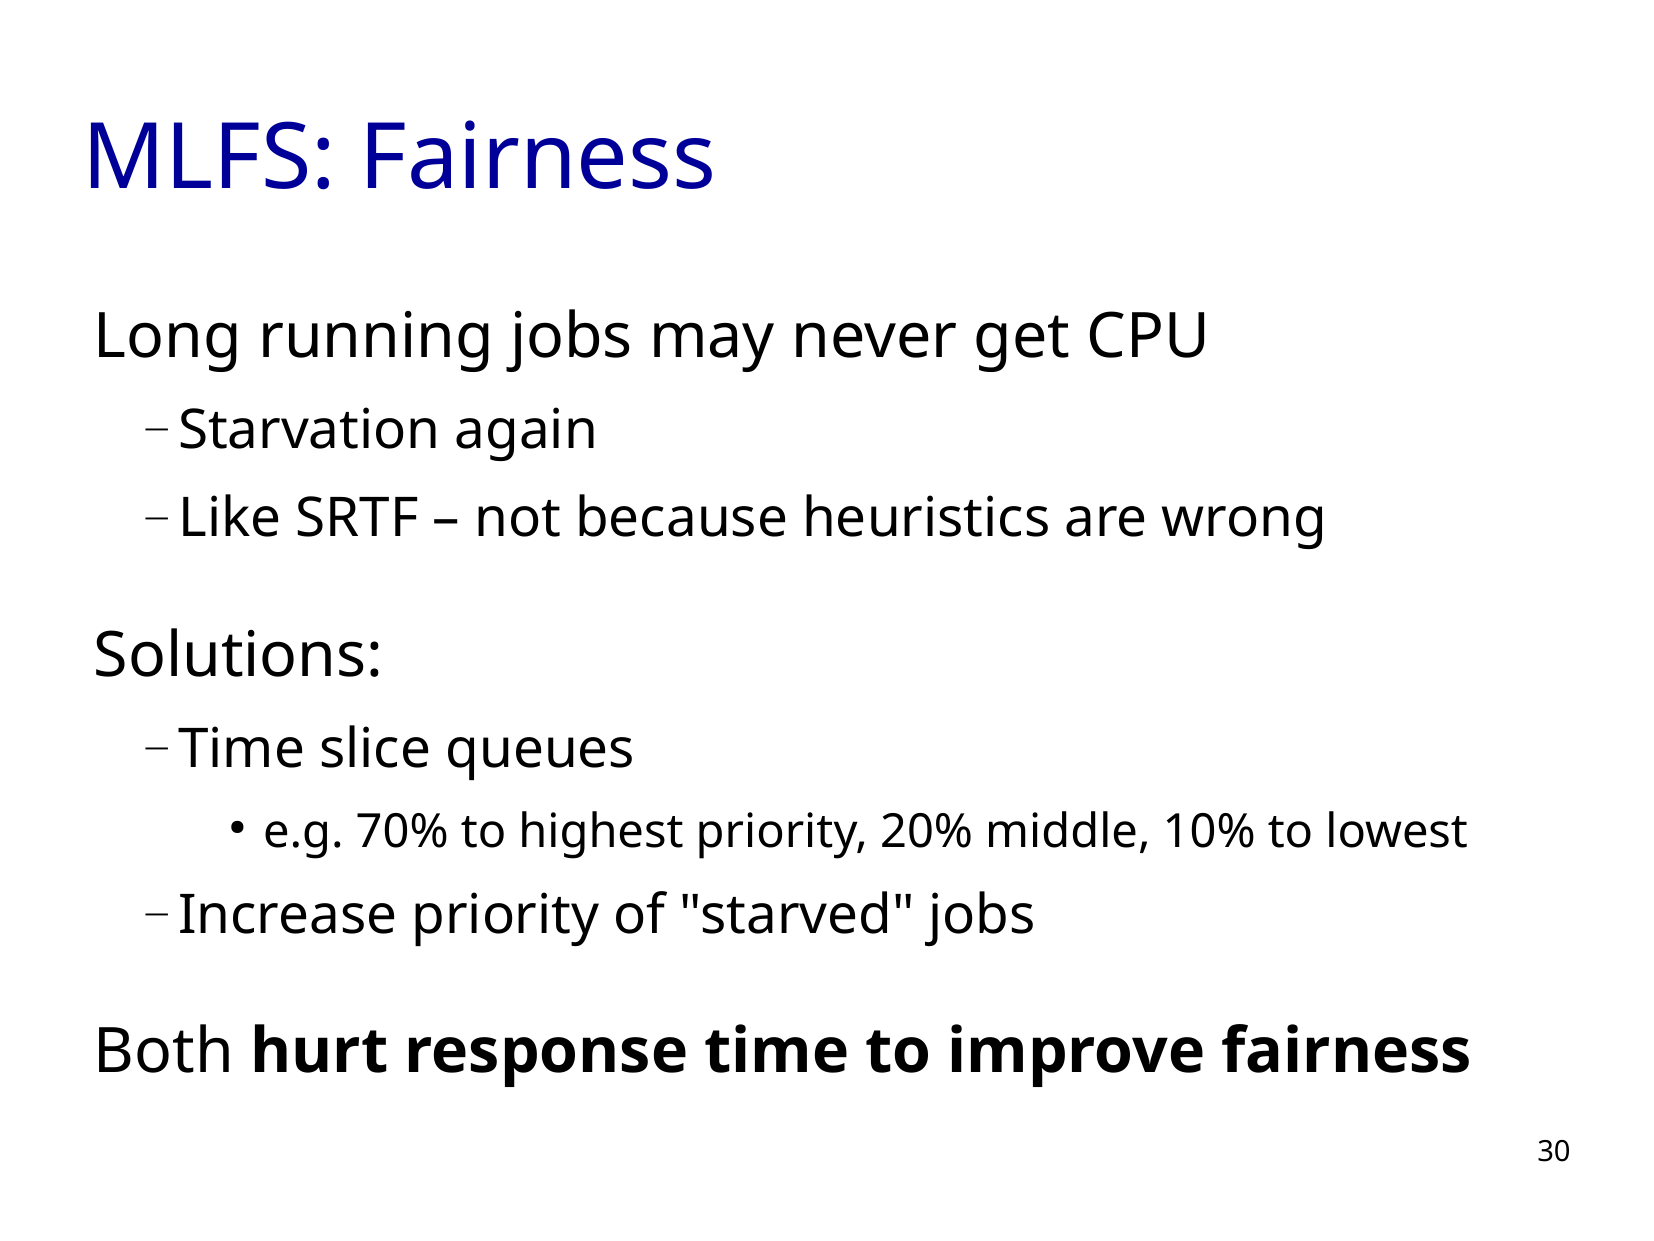

# MLFS: Fairness
Long running jobs may never get CPU
Starvation again
Like SRTF – not because heuristics are wrong
Solutions:
Time slice queues
e.g. 70% to highest priority, 20% middle, 10% to lowest
Increase priority of "starved" jobs
Both hurt response time to improve fairness
30